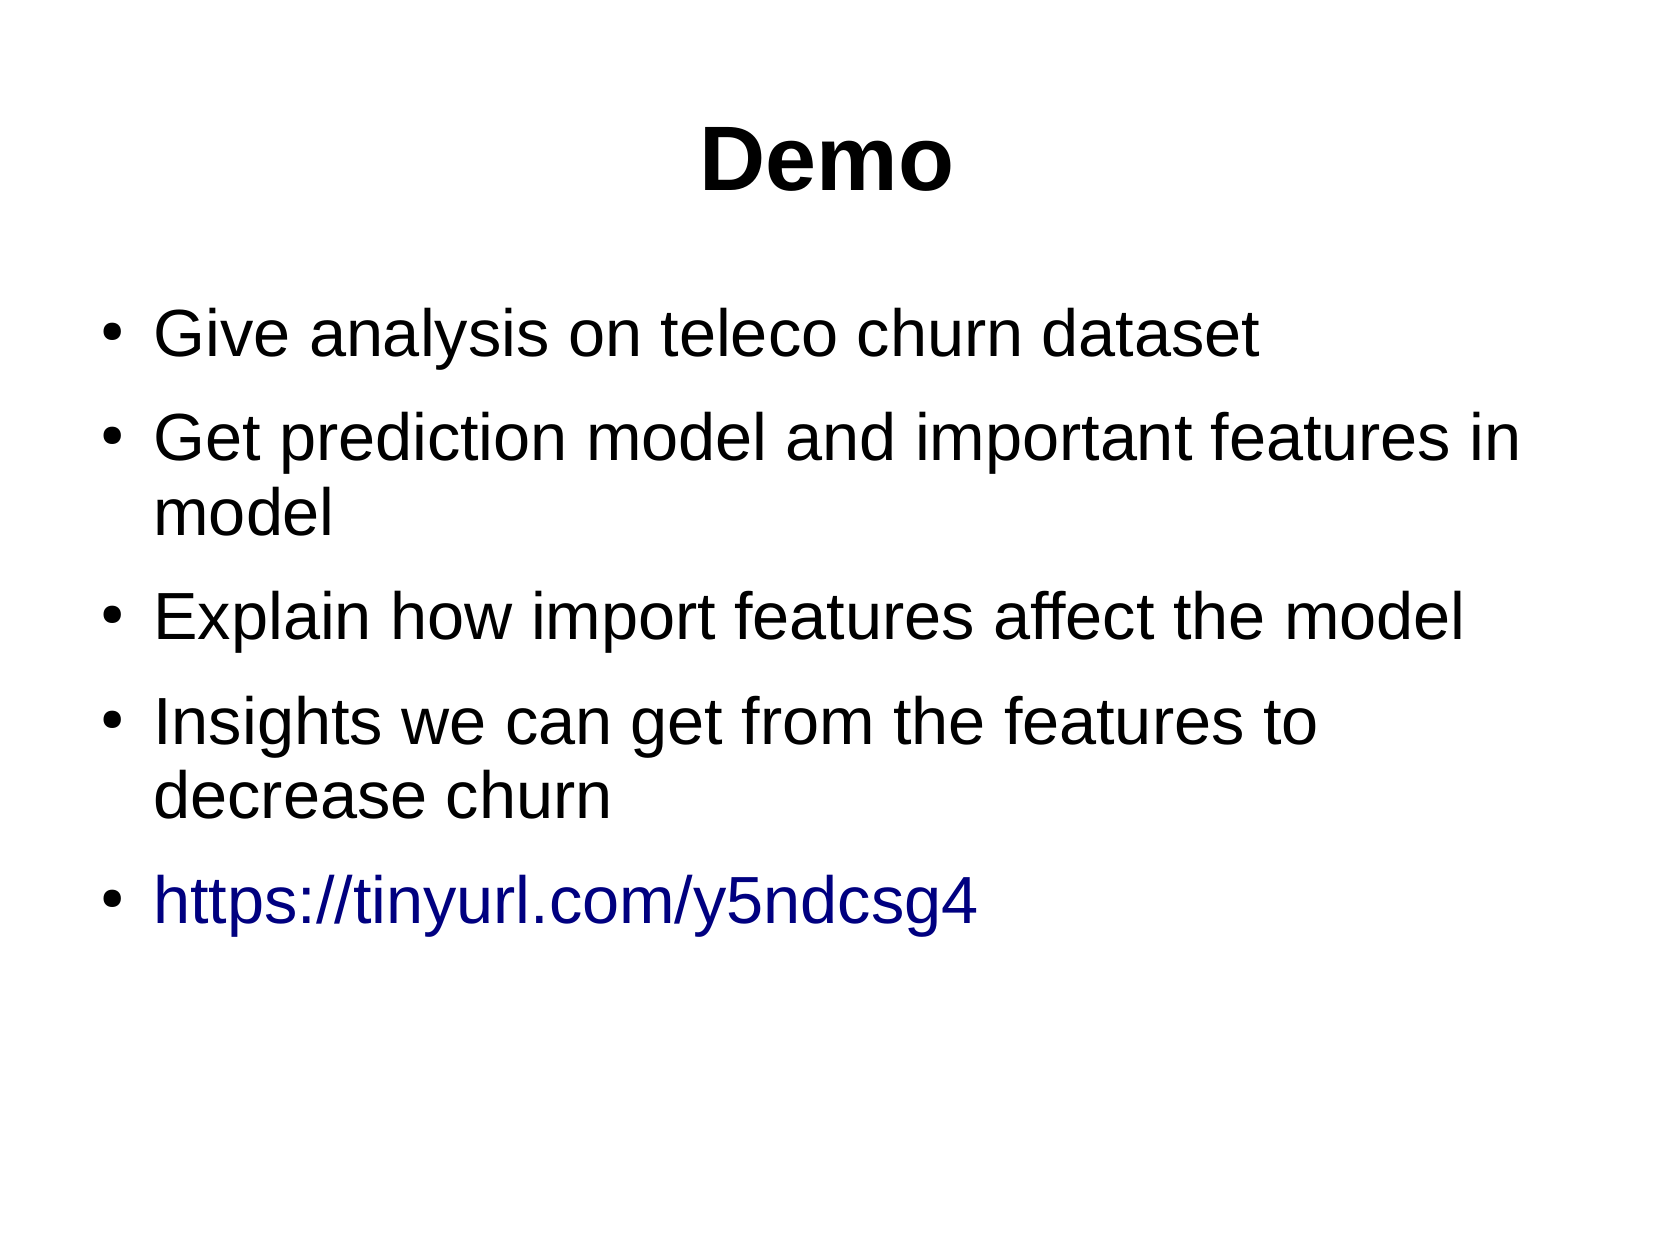

# Demo
Give analysis on teleco churn dataset
Get prediction model and important features in model
Explain how import features affect the model
Insights we can get from the features to decrease churn
https://tinyurl.com/y5ndcsg4